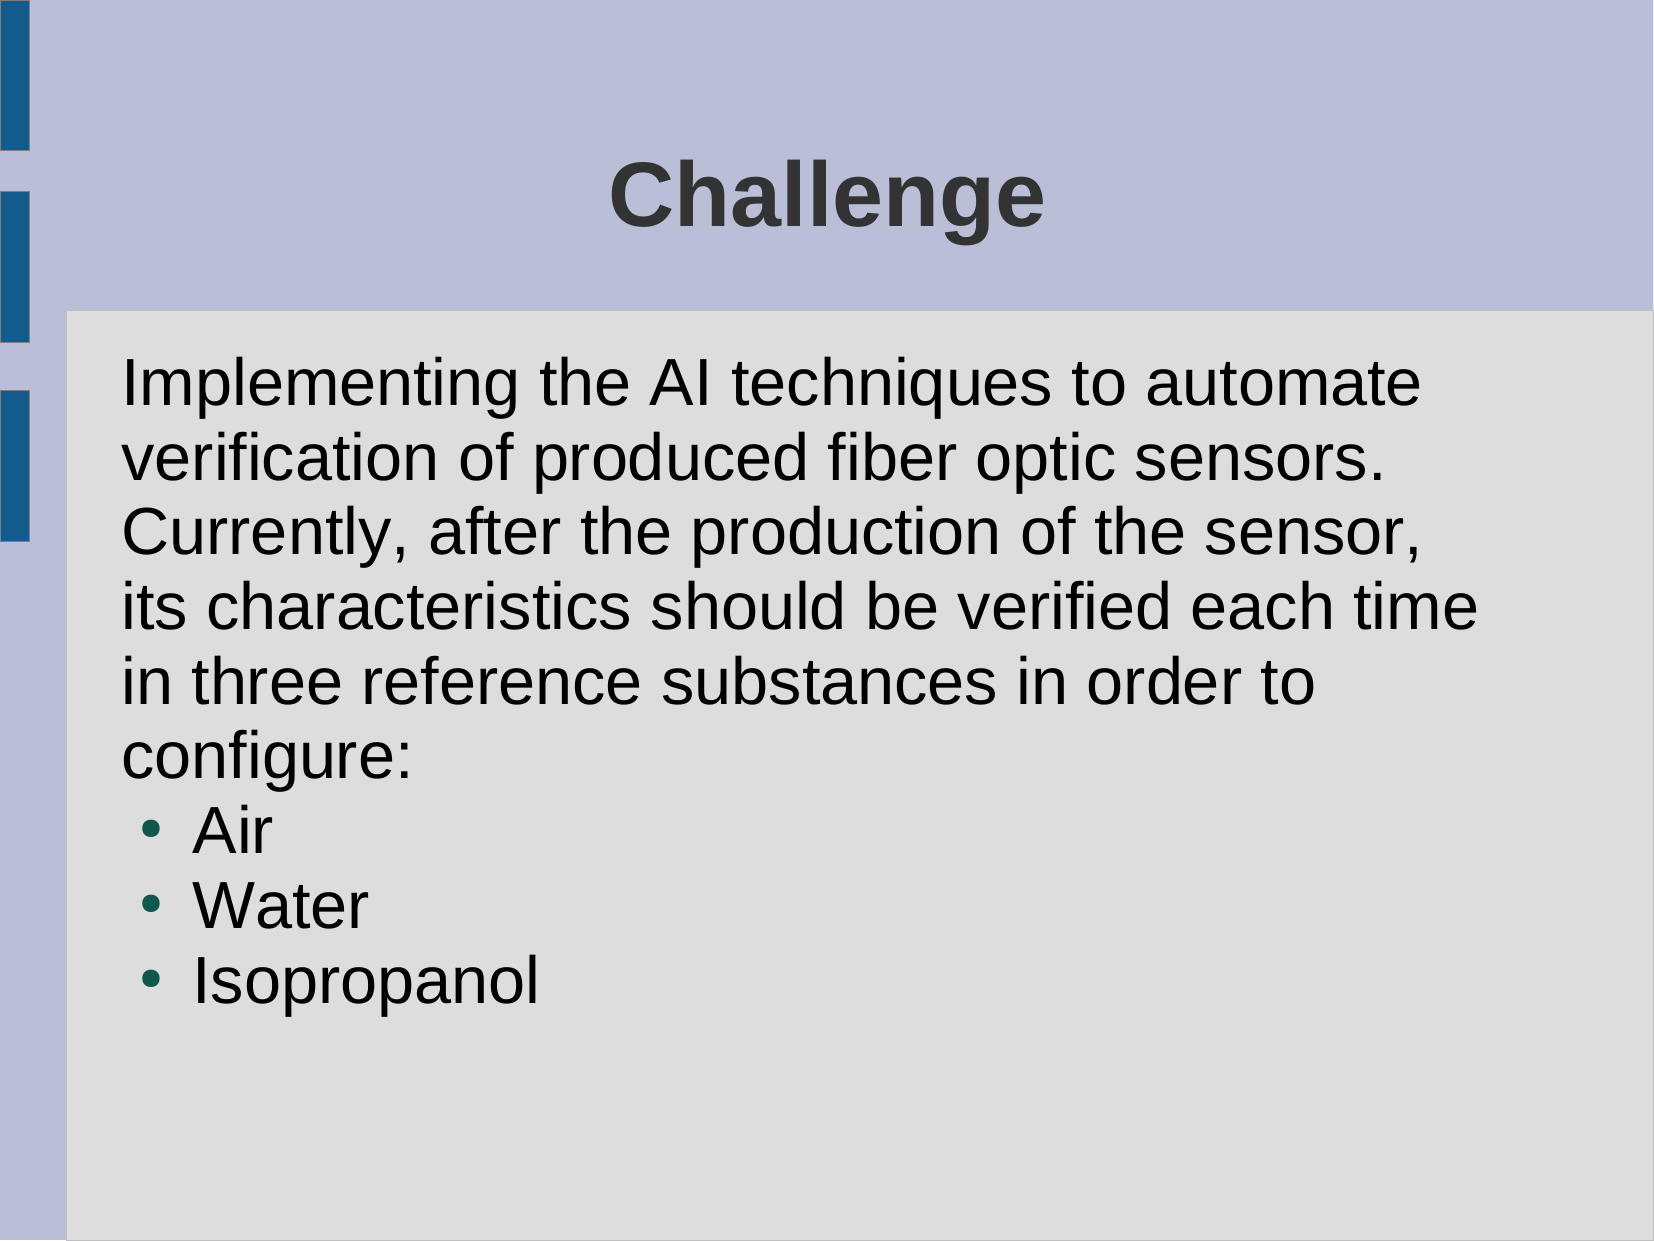

# Challenge
Implementing the AI techniques to automate verification of produced fiber optic sensors.
Currently, after the production of the sensor,
its characteristics should be verified each time in three reference substances in order to configure:
Air
Water
Isopropanol